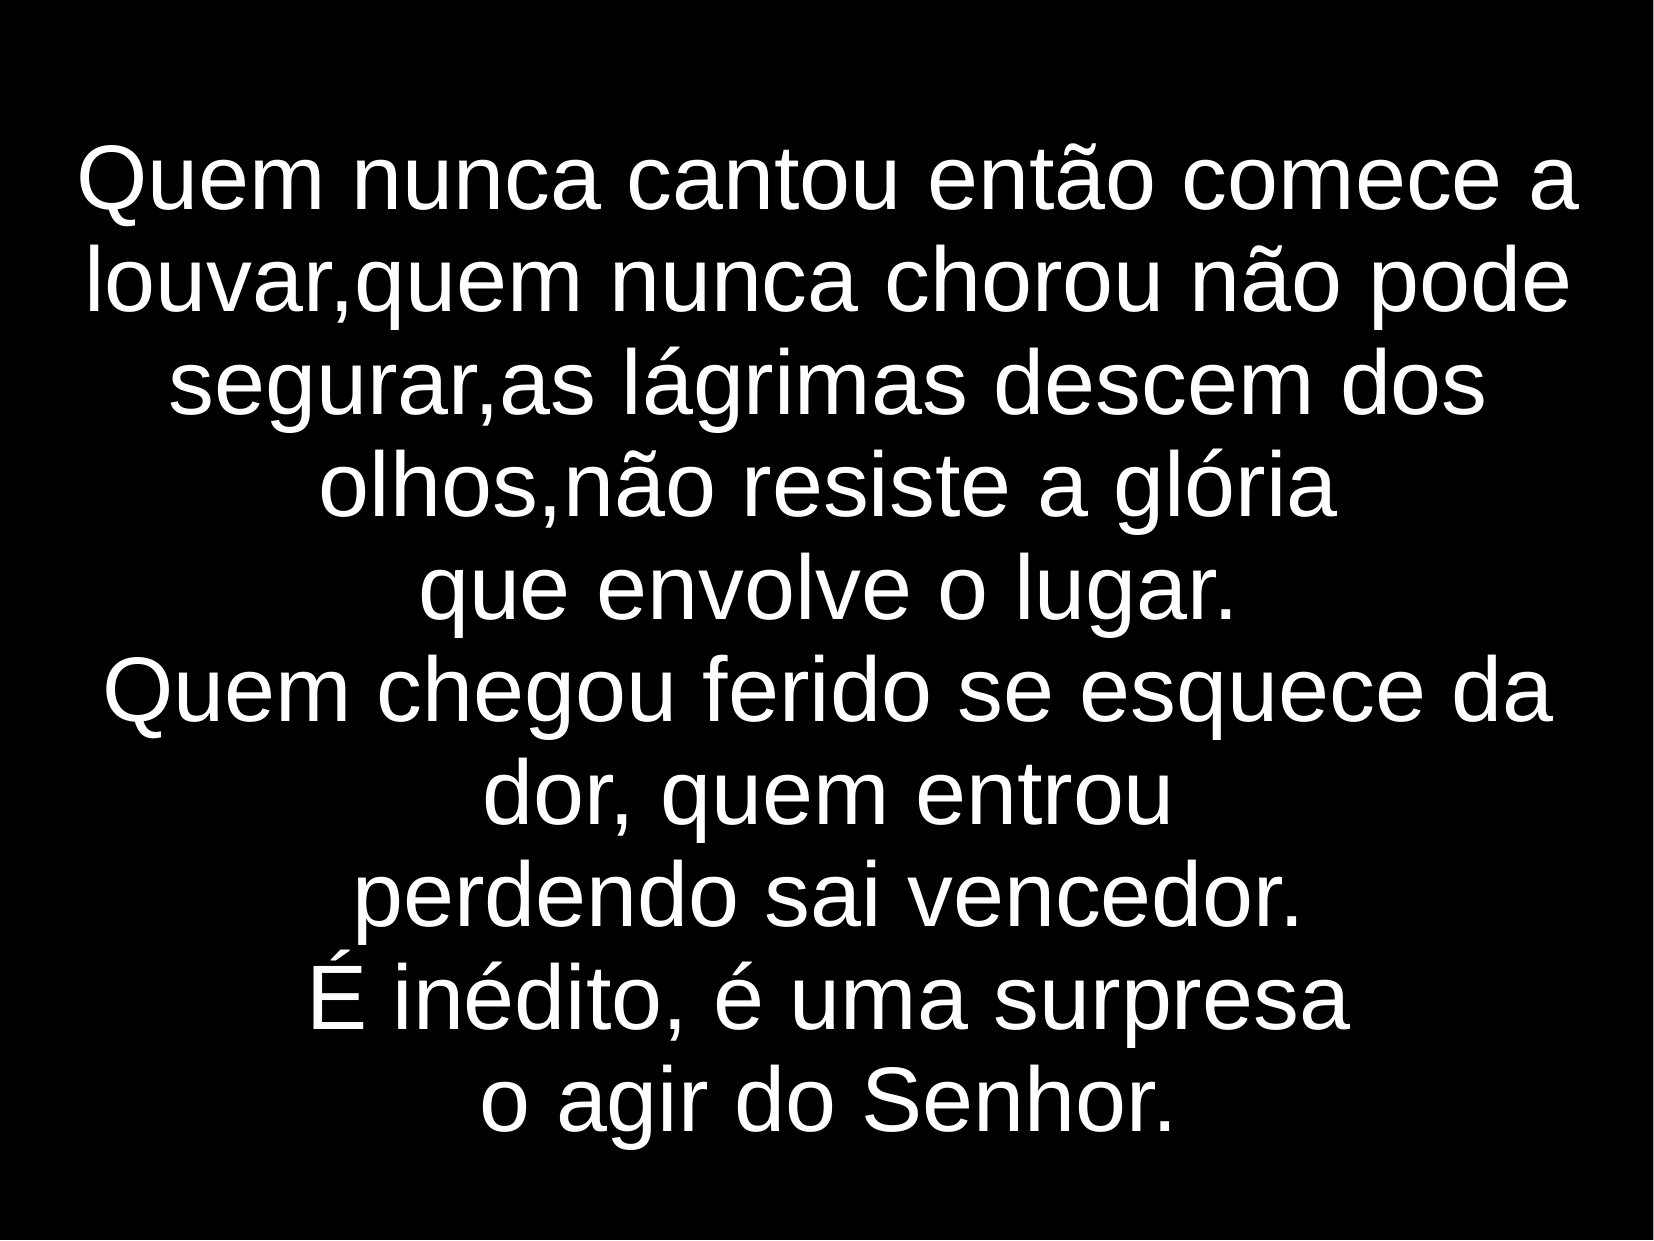

# Quem nunca cantou então comece a louvar,quem nunca chorou não pode segurar,as lágrimas descem dos olhos,não resiste a glória
que envolve o lugar.
Quem chegou ferido se esquece da dor, quem entrou
perdendo sai vencedor.
É inédito, é uma surpresa
o agir do Senhor.